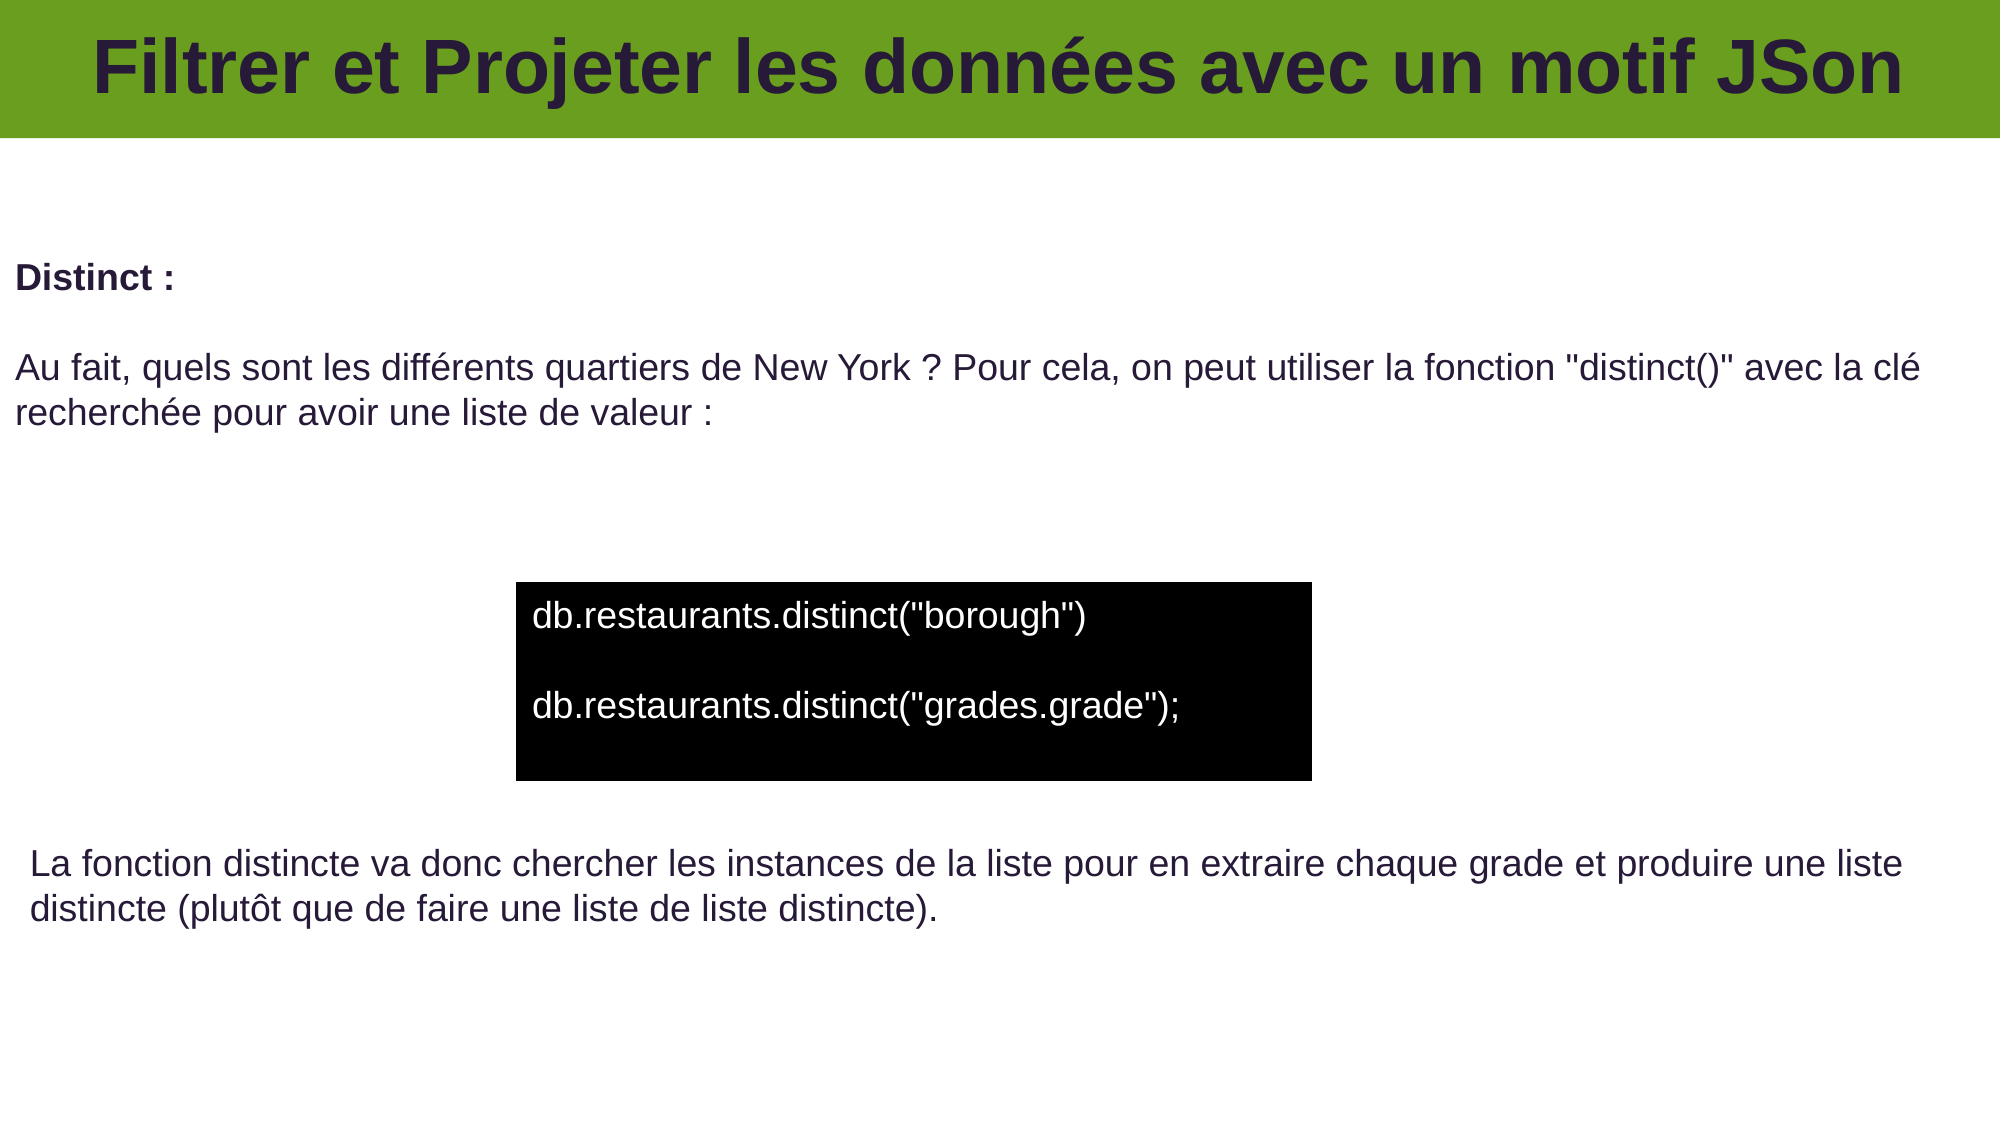

Filtrer et Projeter les données avec un motif JSon
Distinct :
Au fait, quels sont les différents quartiers de New York ? Pour cela, on peut utiliser la fonction "distinct()" avec la clé recherchée pour avoir une liste de valeur :
db.restaurants.distinct("borough")
db.restaurants.distinct("grades.grade");
La fonction distincte va donc chercher les instances de la liste pour en extraire chaque grade et produire une liste distincte (plutôt que de faire une liste de liste distincte).